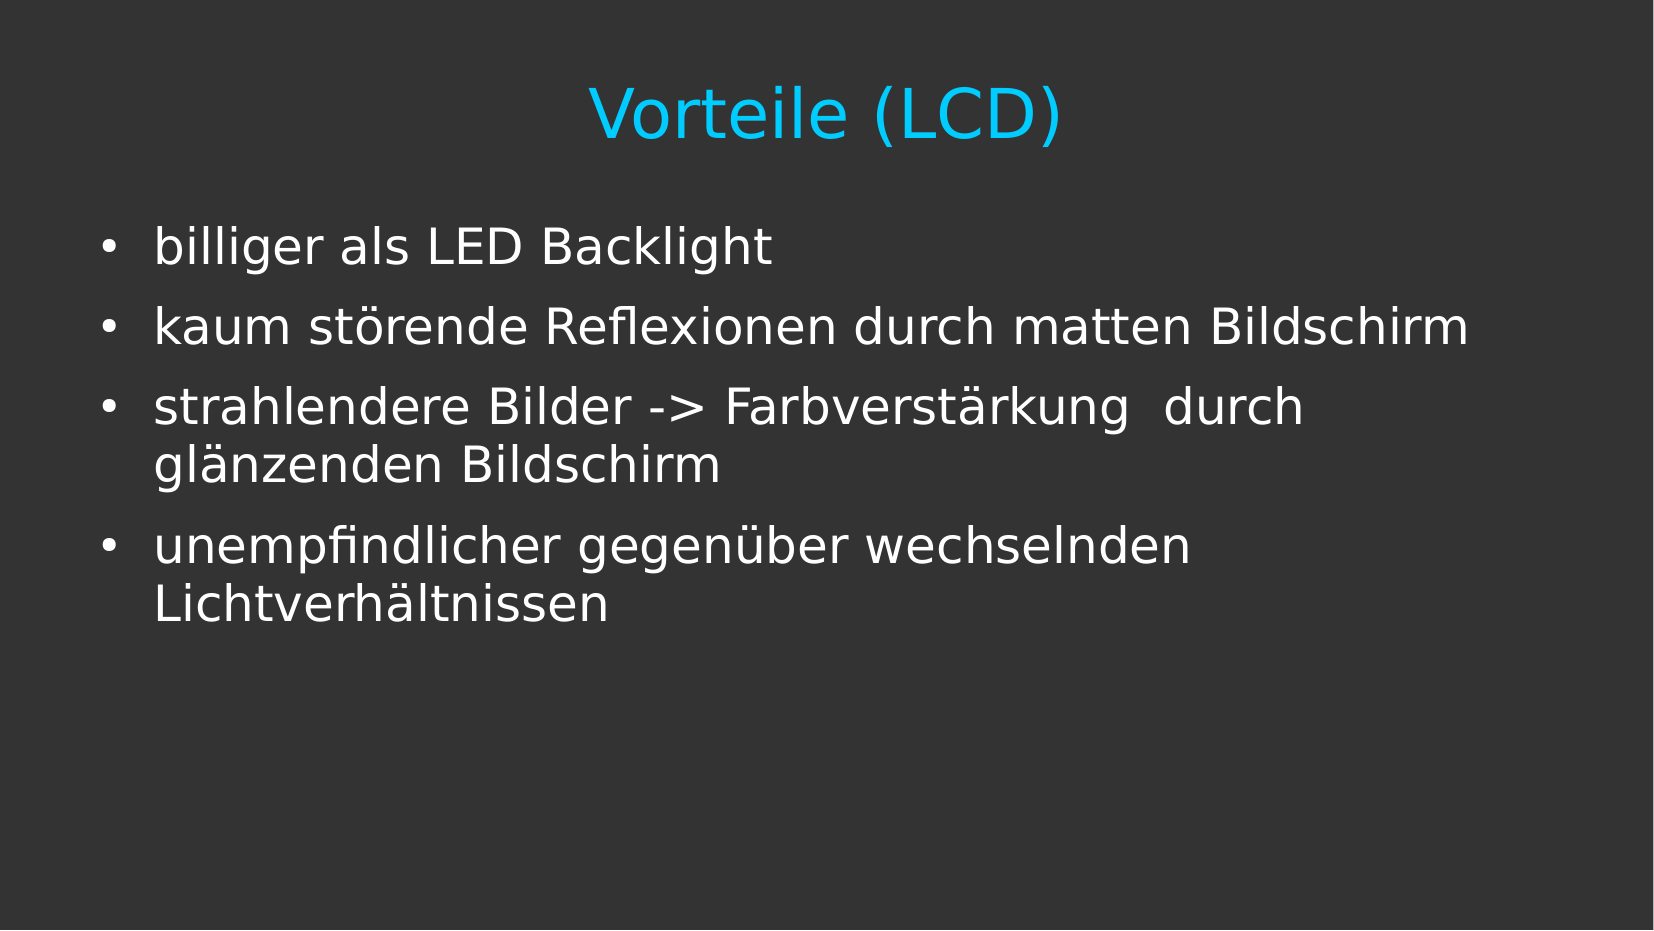

# Vorteile (LCD)
billiger als LED Backlight
kaum störende Reflexionen durch matten Bildschirm
strahlendere Bilder -> Farbverstärkung durch glänzenden Bildschirm
unempfindlicher gegenüber wechselnden Lichtverhältnissen